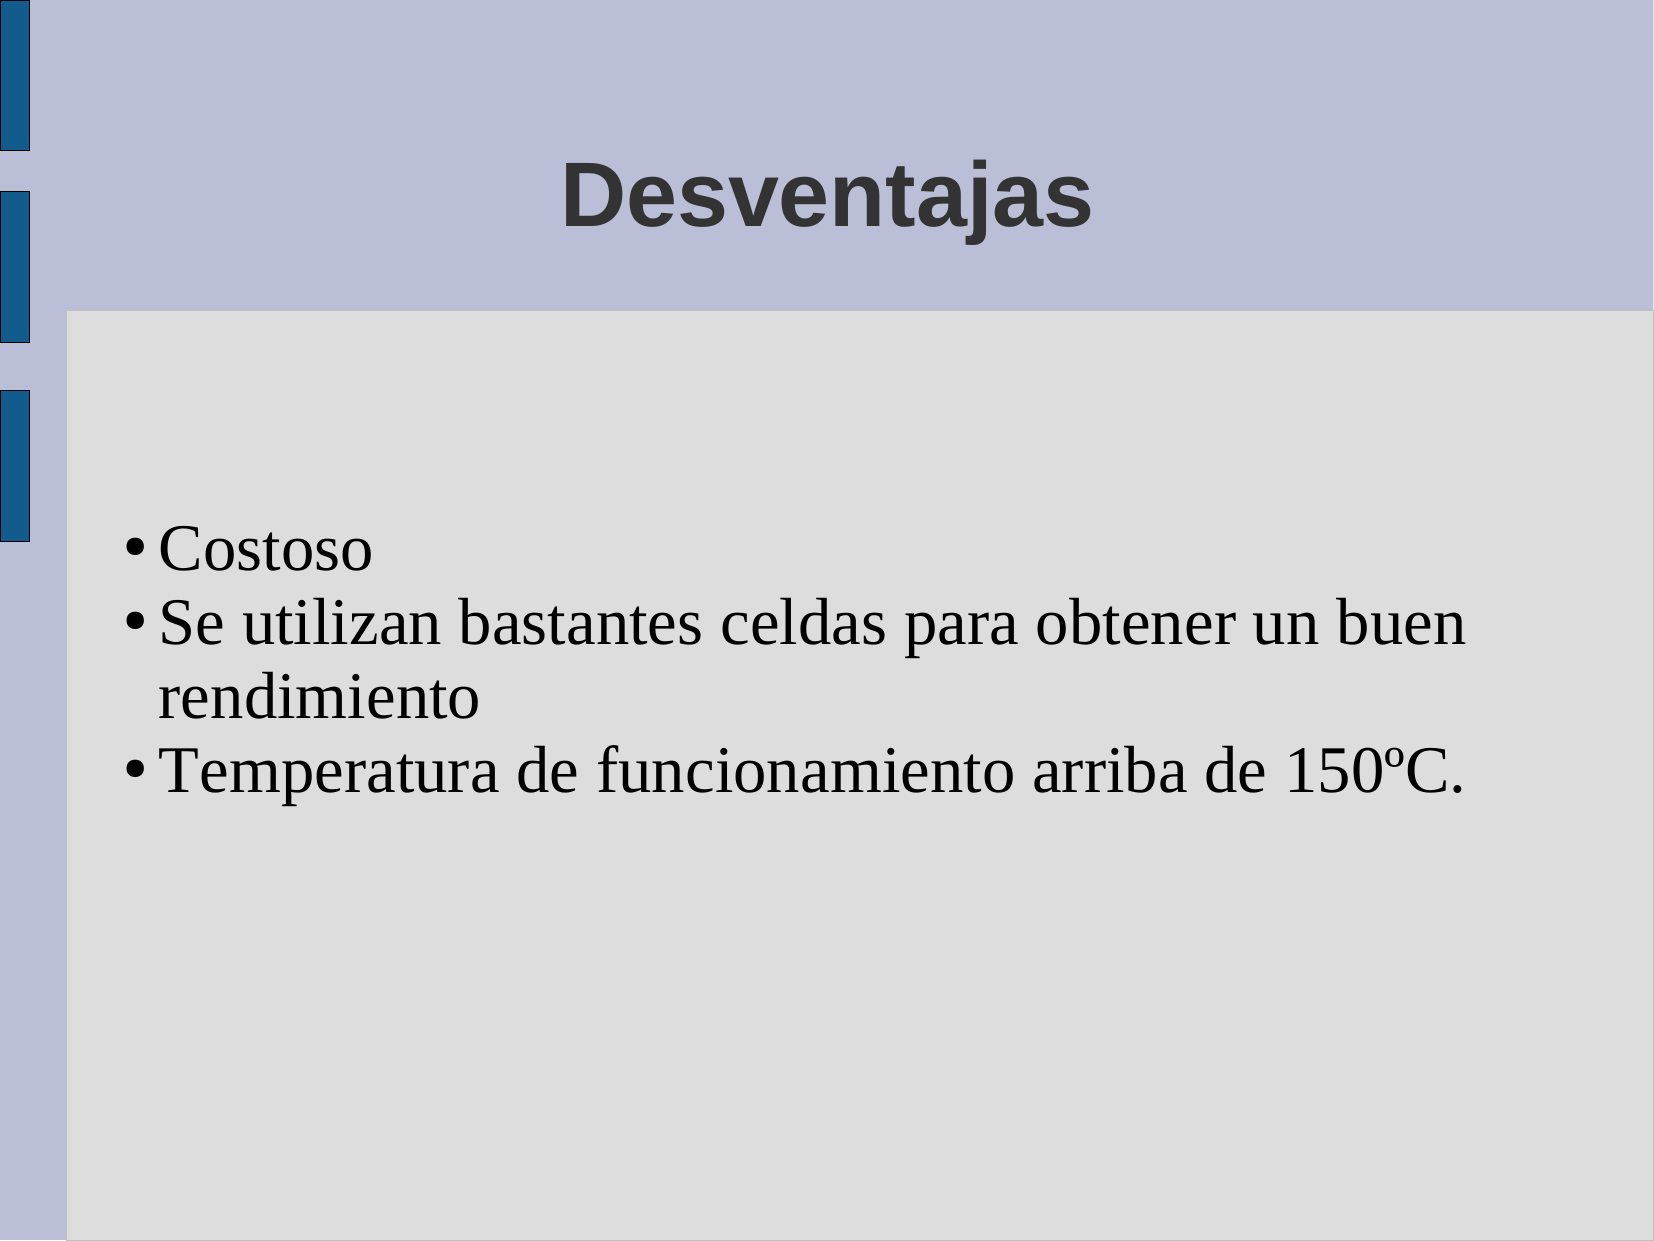

# Desventajas
Costoso
Se utilizan bastantes celdas para obtener un buen
rendimiento
Temperatura de funcionamiento arriba de 150ºC.